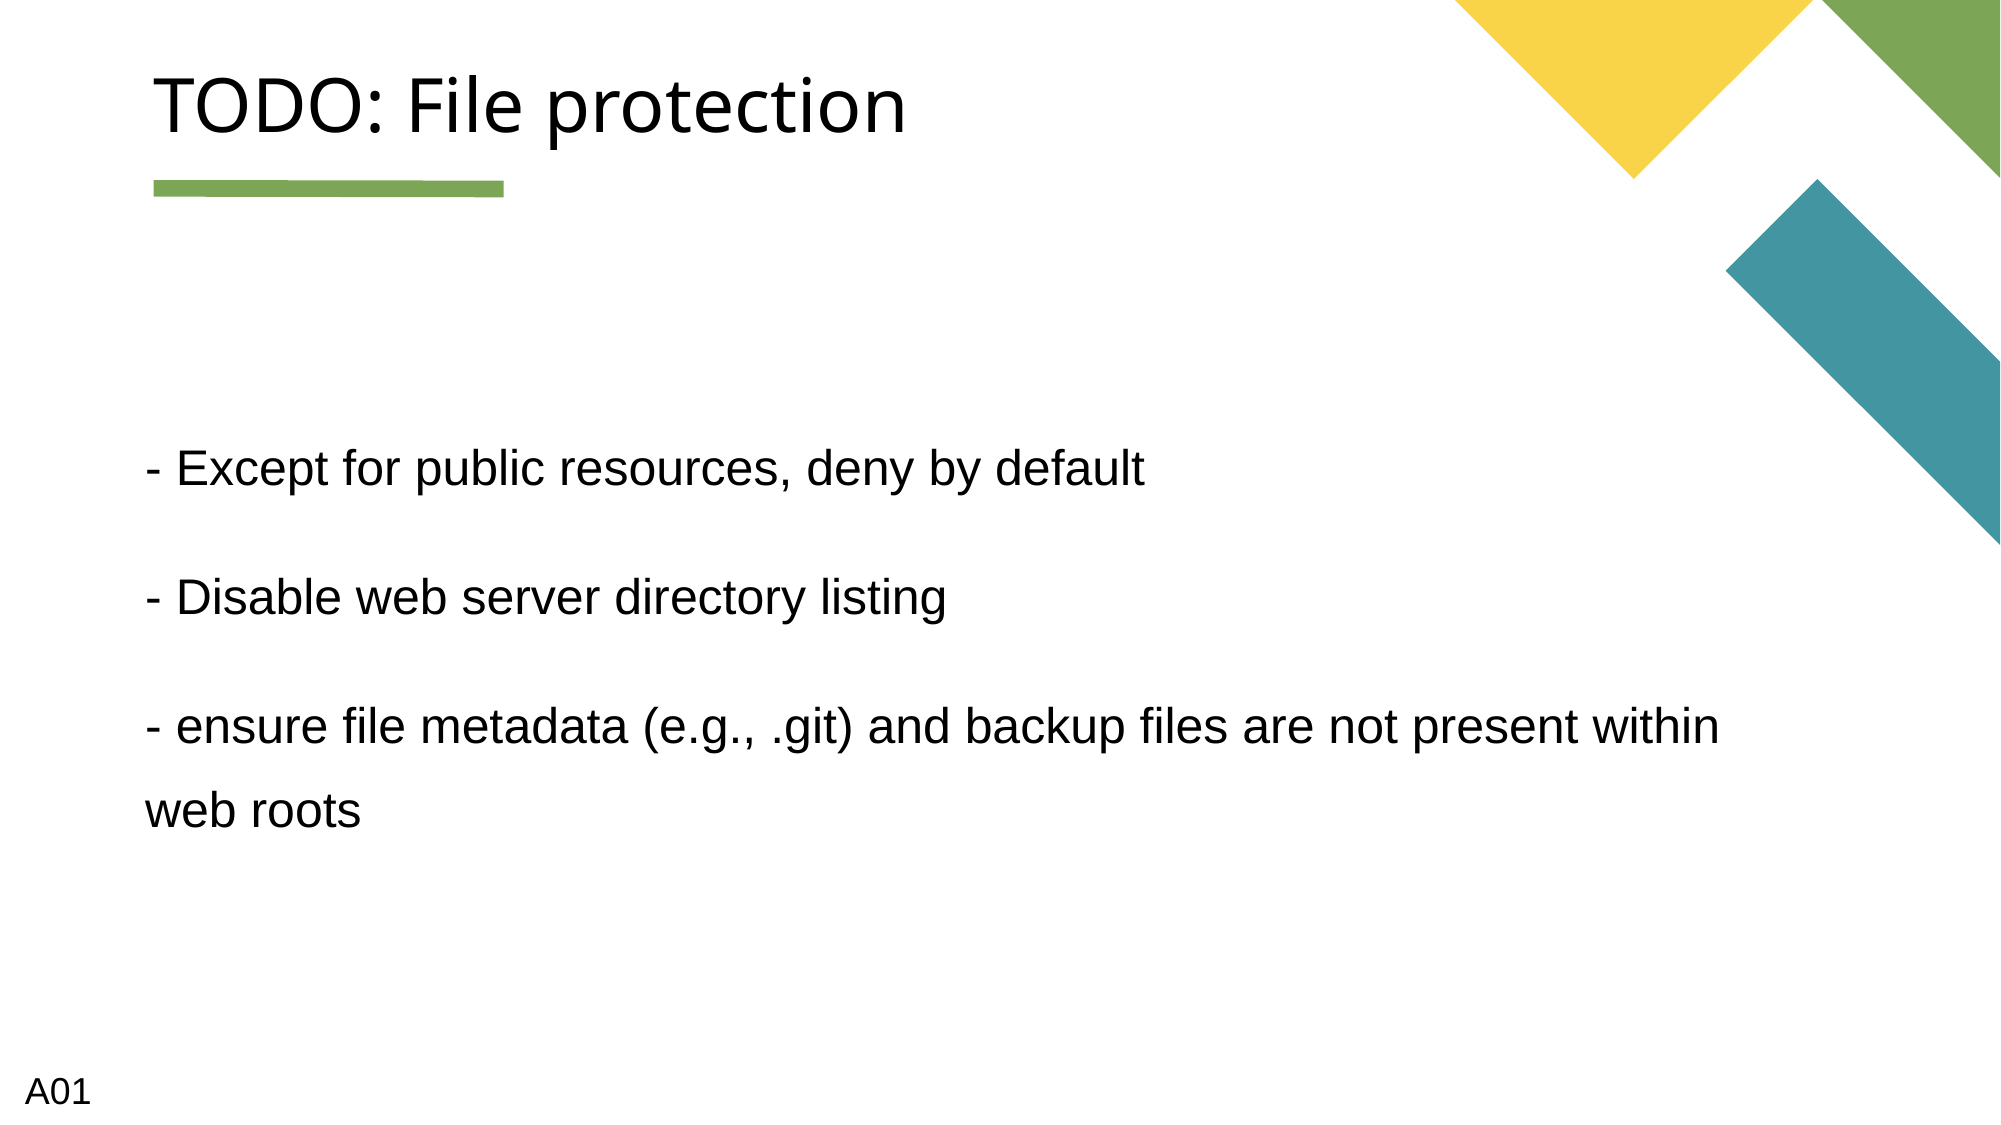

# TODO: File protection
- Except for public resources, deny by default
- Disable web server directory listing
- ensure file metadata (e.g., .git) and backup files are not present within web roots
A01